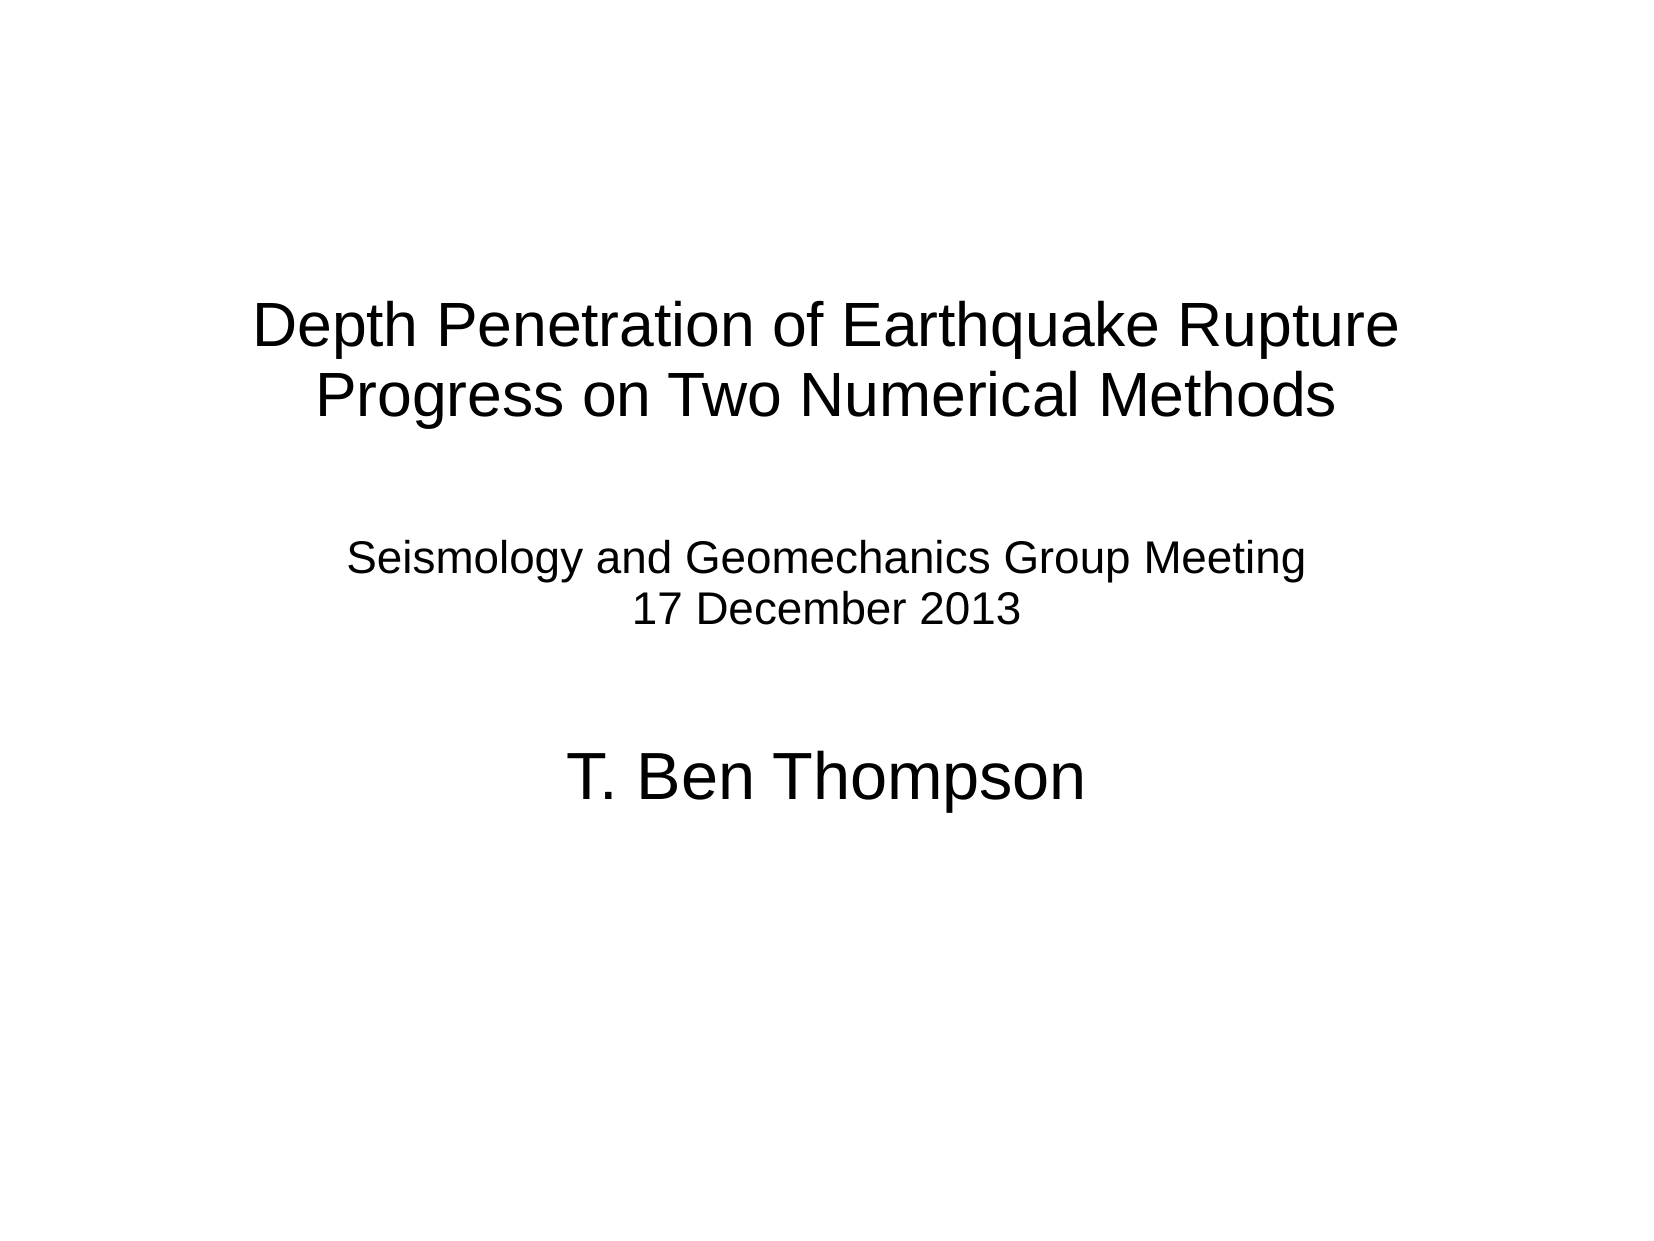

# Depth Penetration of Earthquake Rupture
Progress on Two Numerical Methods
Seismology and Geomechanics Group Meeting
17 December 2013
T. Ben Thompson